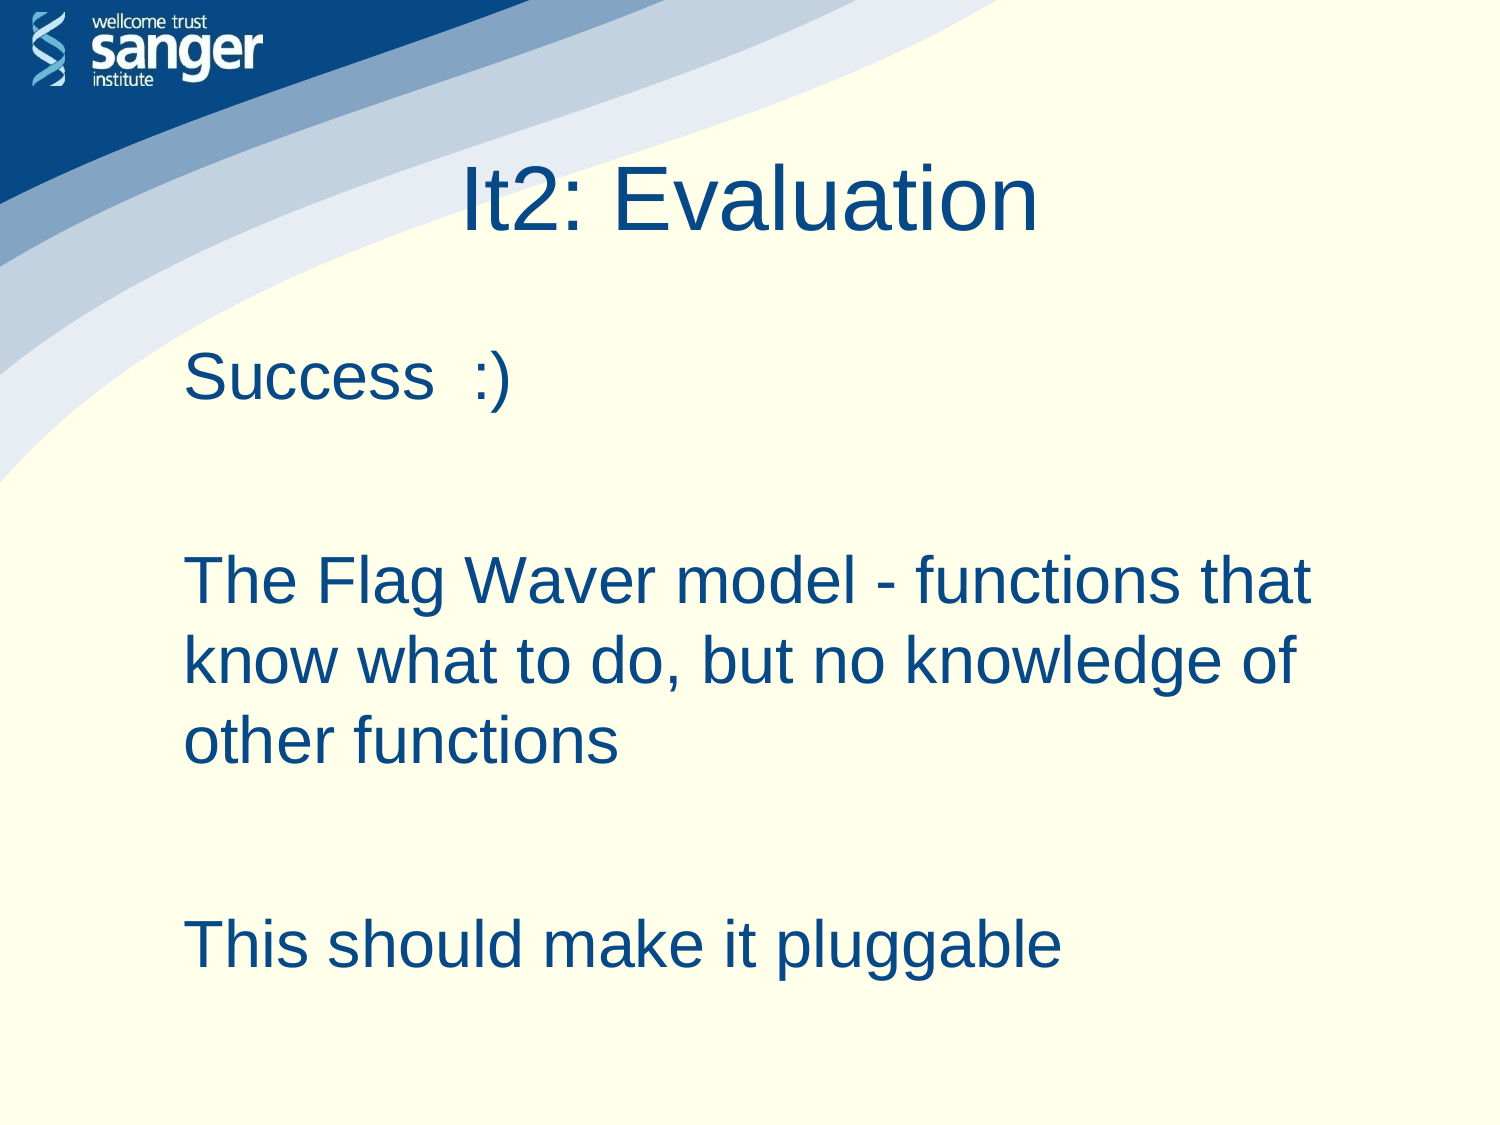

# It2: Evaluation
Success :)
The Flag Waver model - functions that know what to do, but no knowledge of other functions
This should make it pluggable